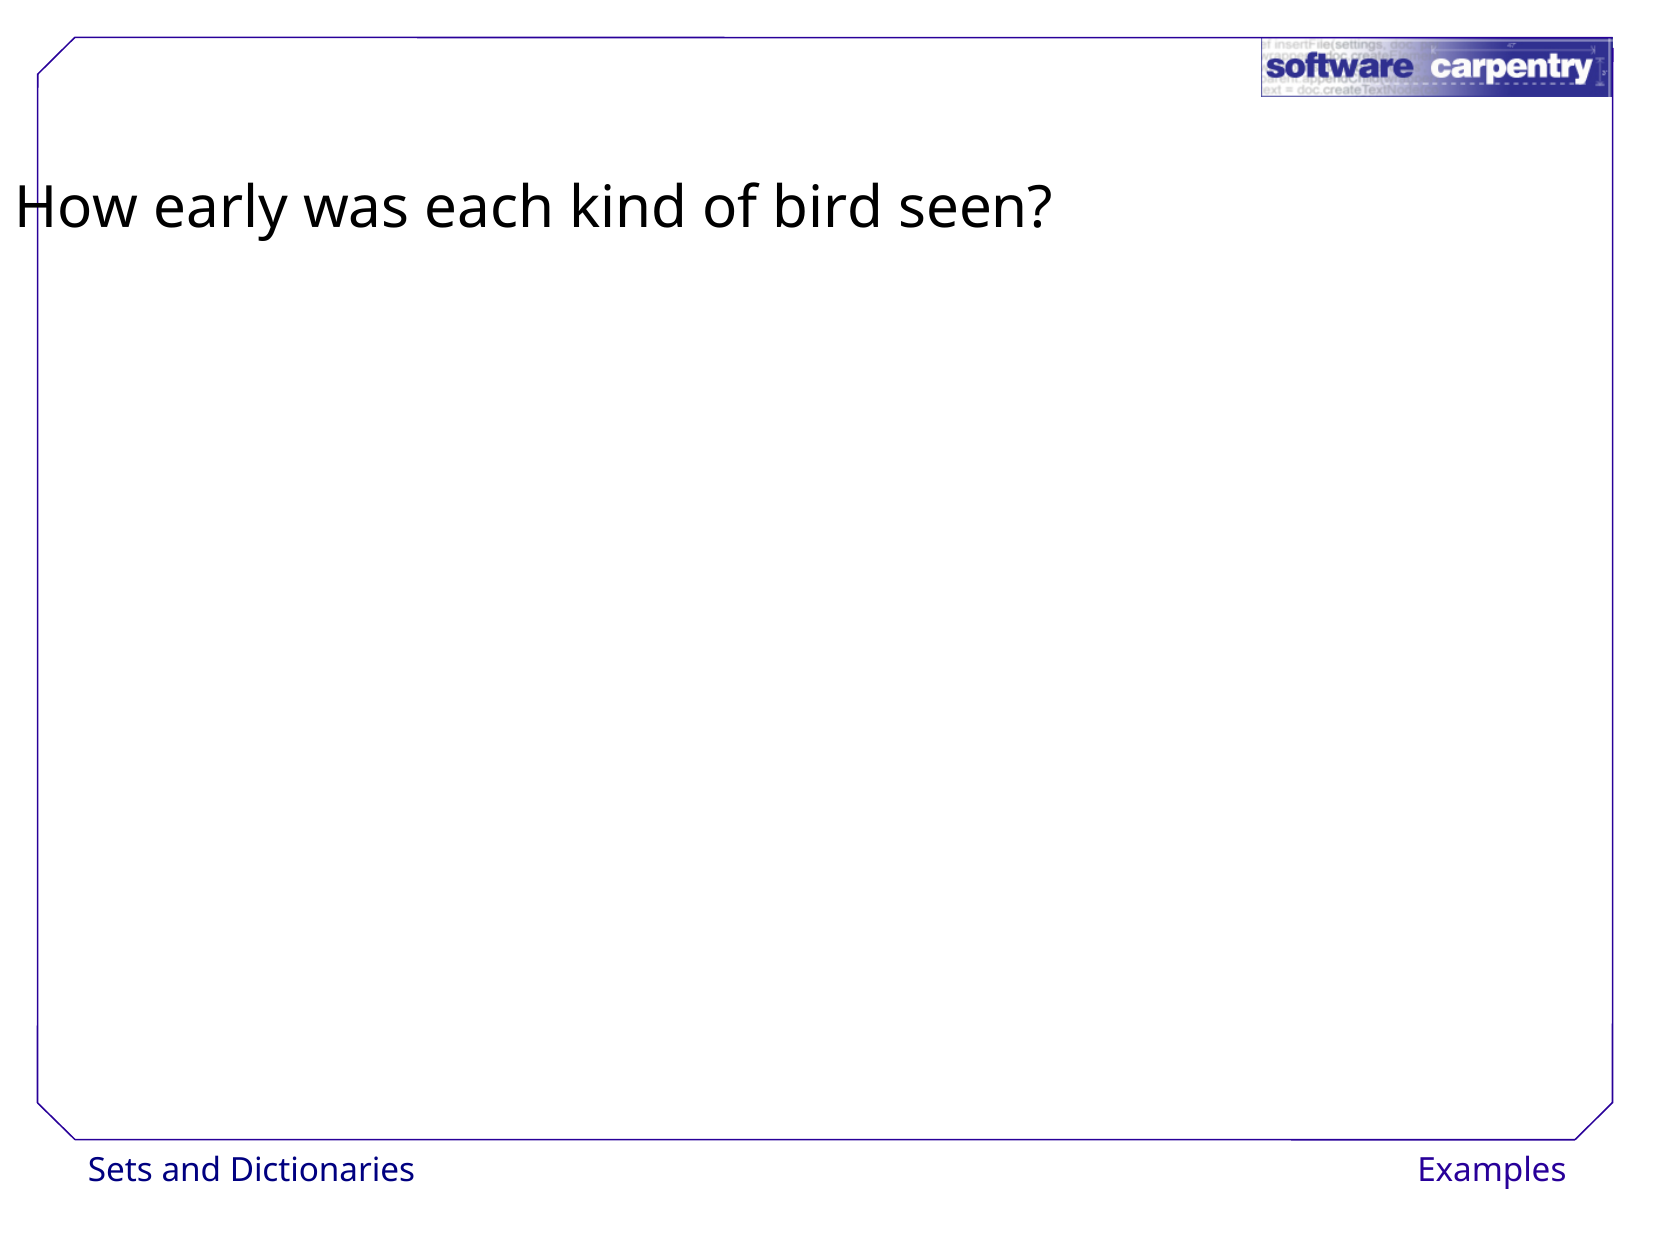

How early was each kind of bird seen?